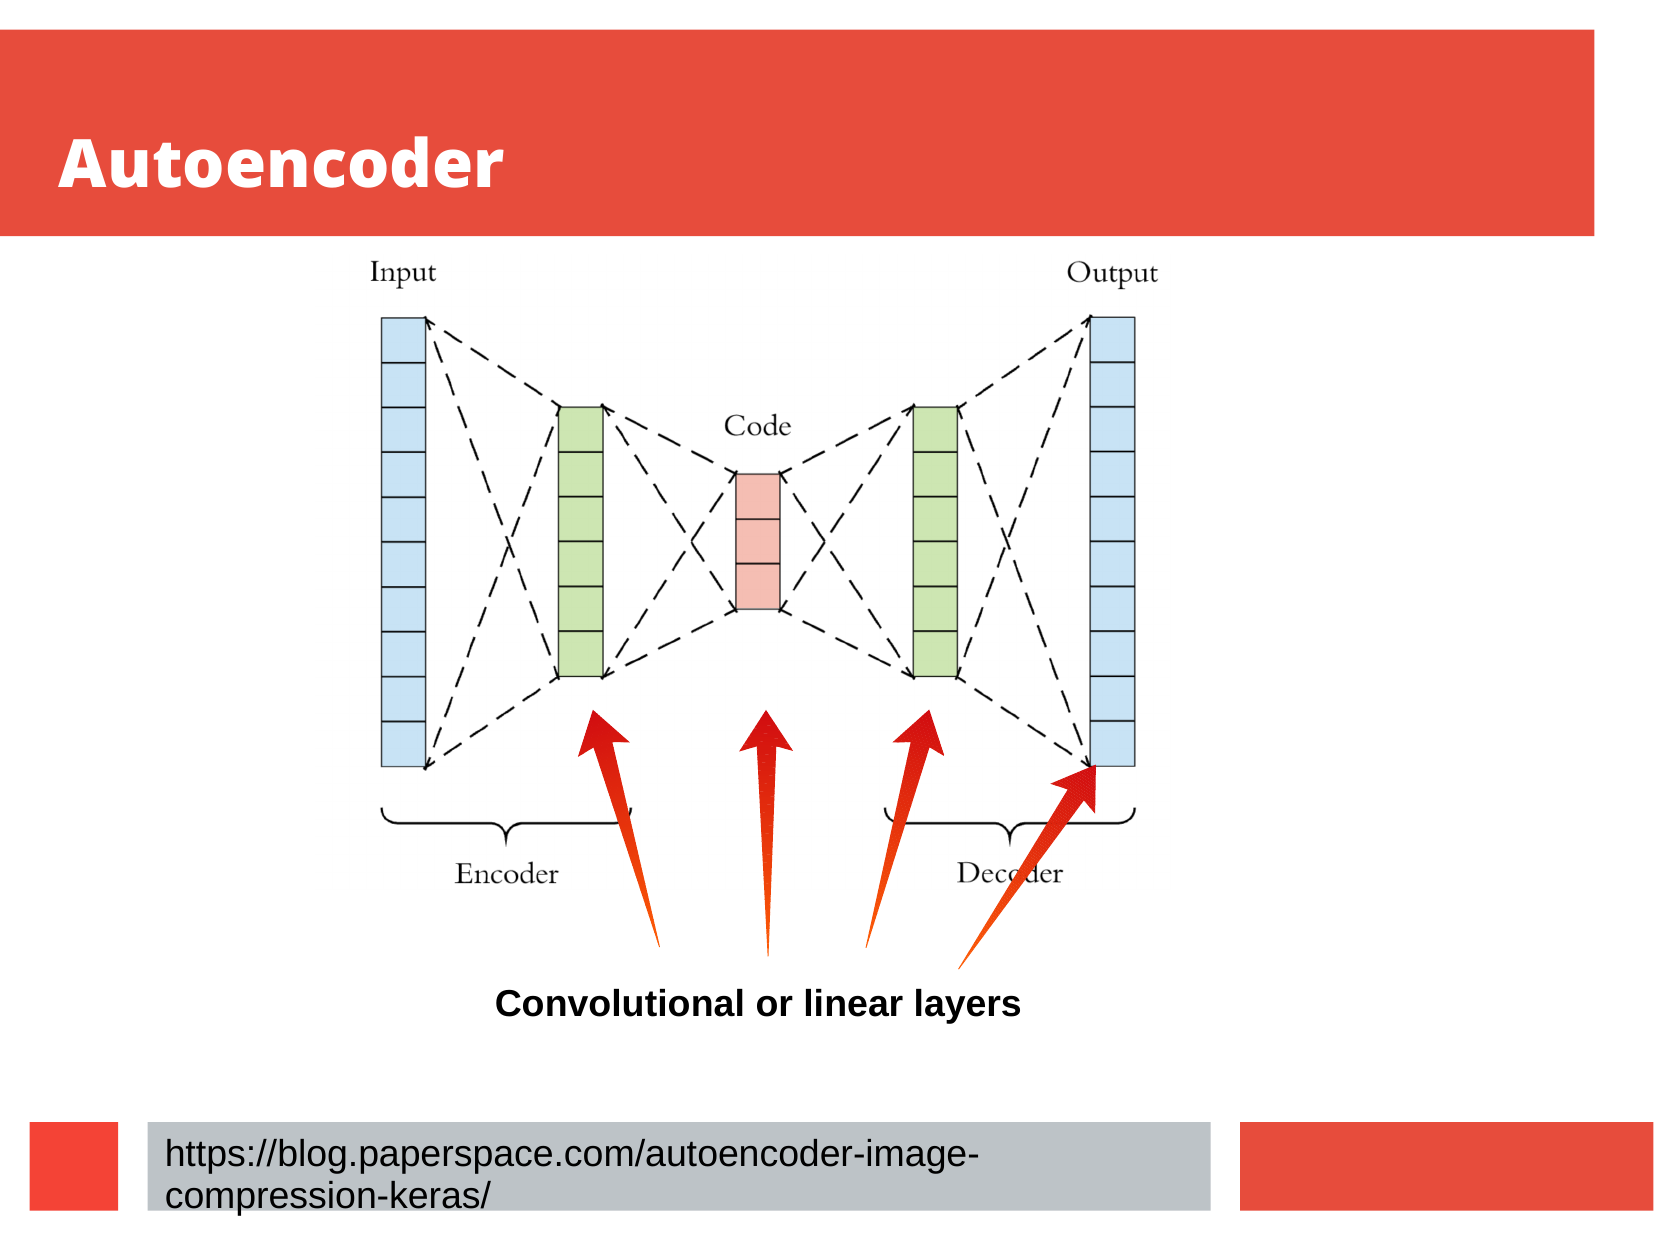

# Autoencoder
Convolutional or linear layers
https://blog.paperspace.com/autoencoder-image-compression-keras/